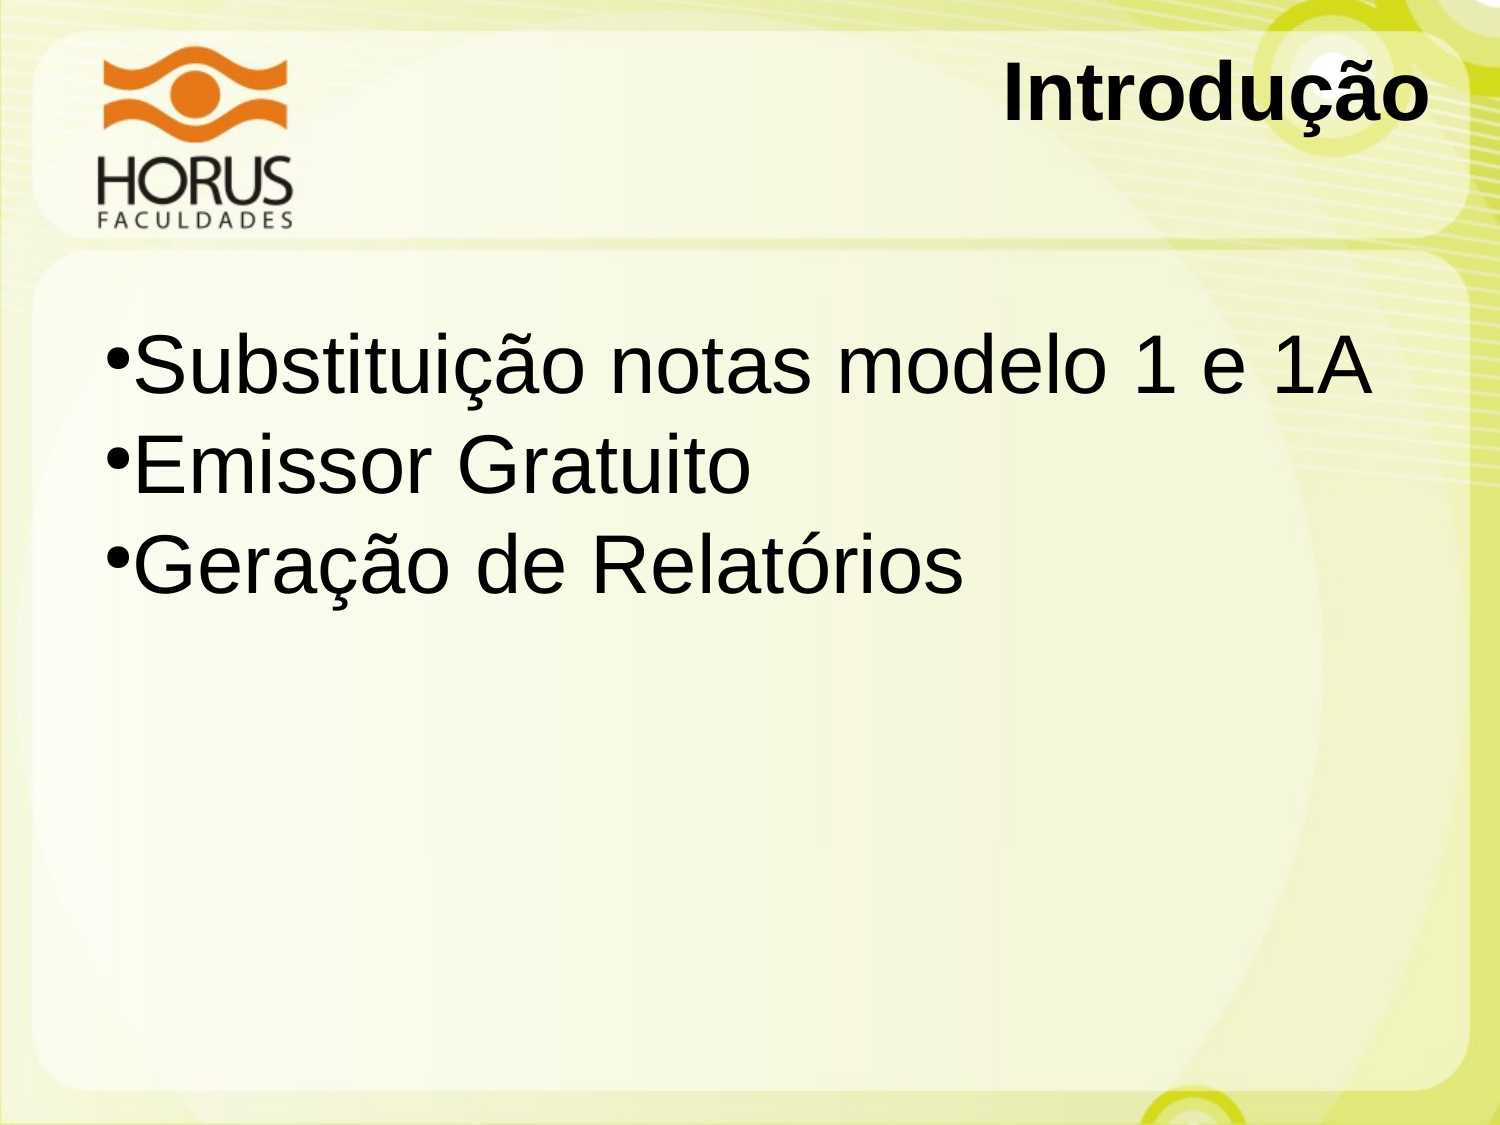

# Introdução
Substituição notas modelo 1 e 1A
Emissor Gratuito
Geração de Relatórios